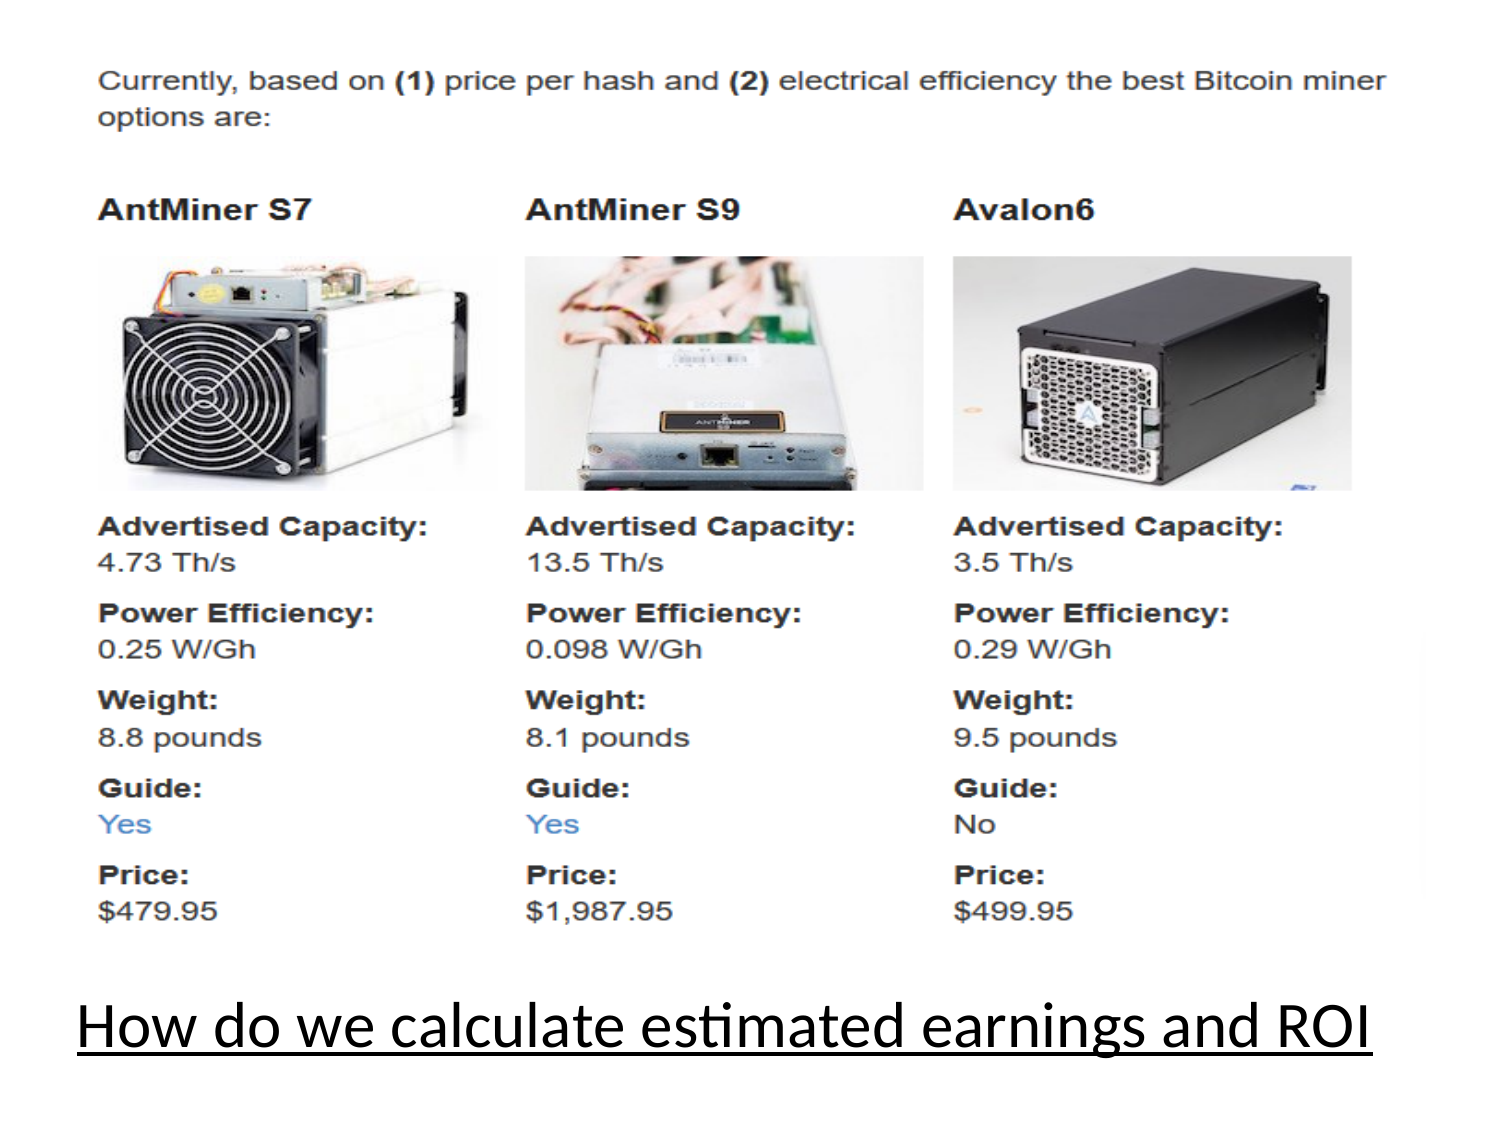

#
How do we calculate estimated earnings and ROI